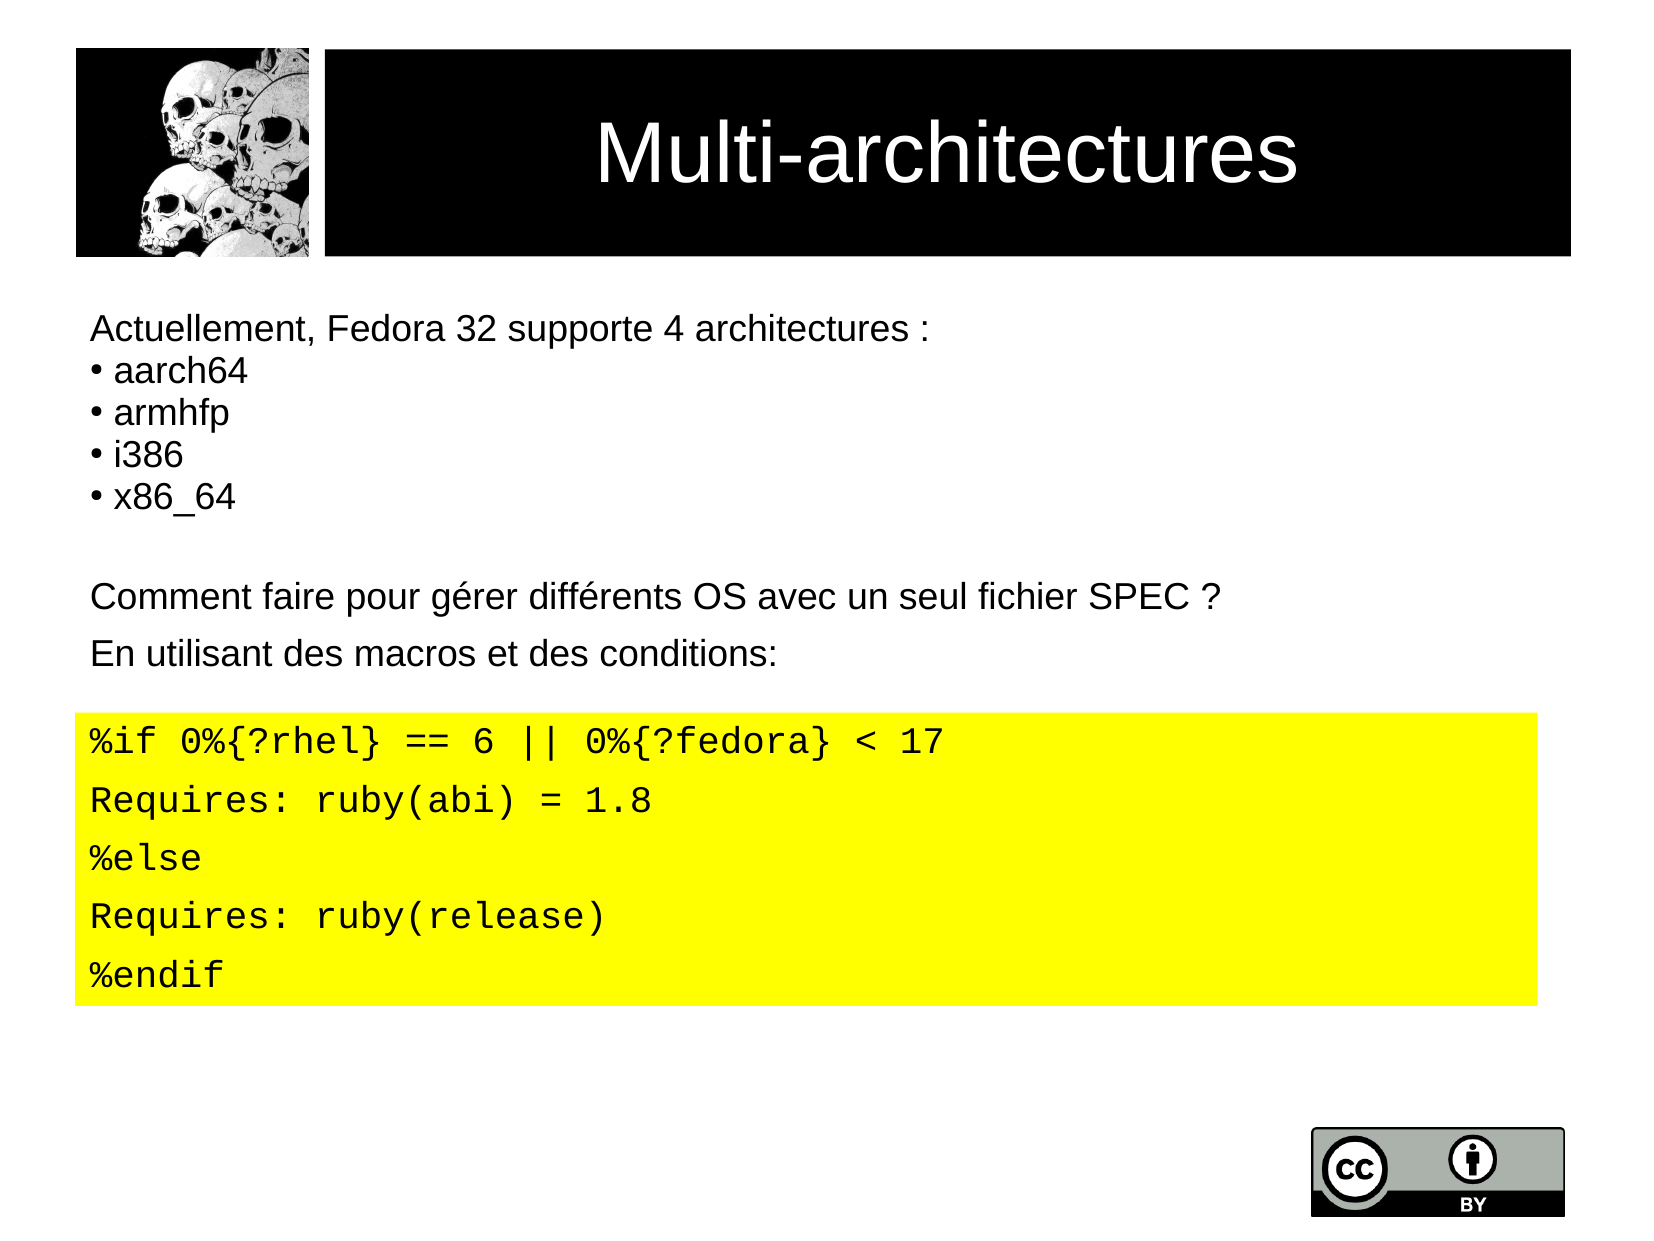

# Multi-architectures
Actuellement, Fedora 32 supporte 4 architectures :
 aarch64
 armhfp
 i386
 x86_64
Comment faire pour gérer différents OS avec un seul fichier SPEC ?
En utilisant des macros et des conditions:
	%if 0%{?rhel} == 6 || 0%{?fedora} < 17
	Requires: ruby(abi) = 1.8
	%else
	Requires: ruby(release)
	%endif